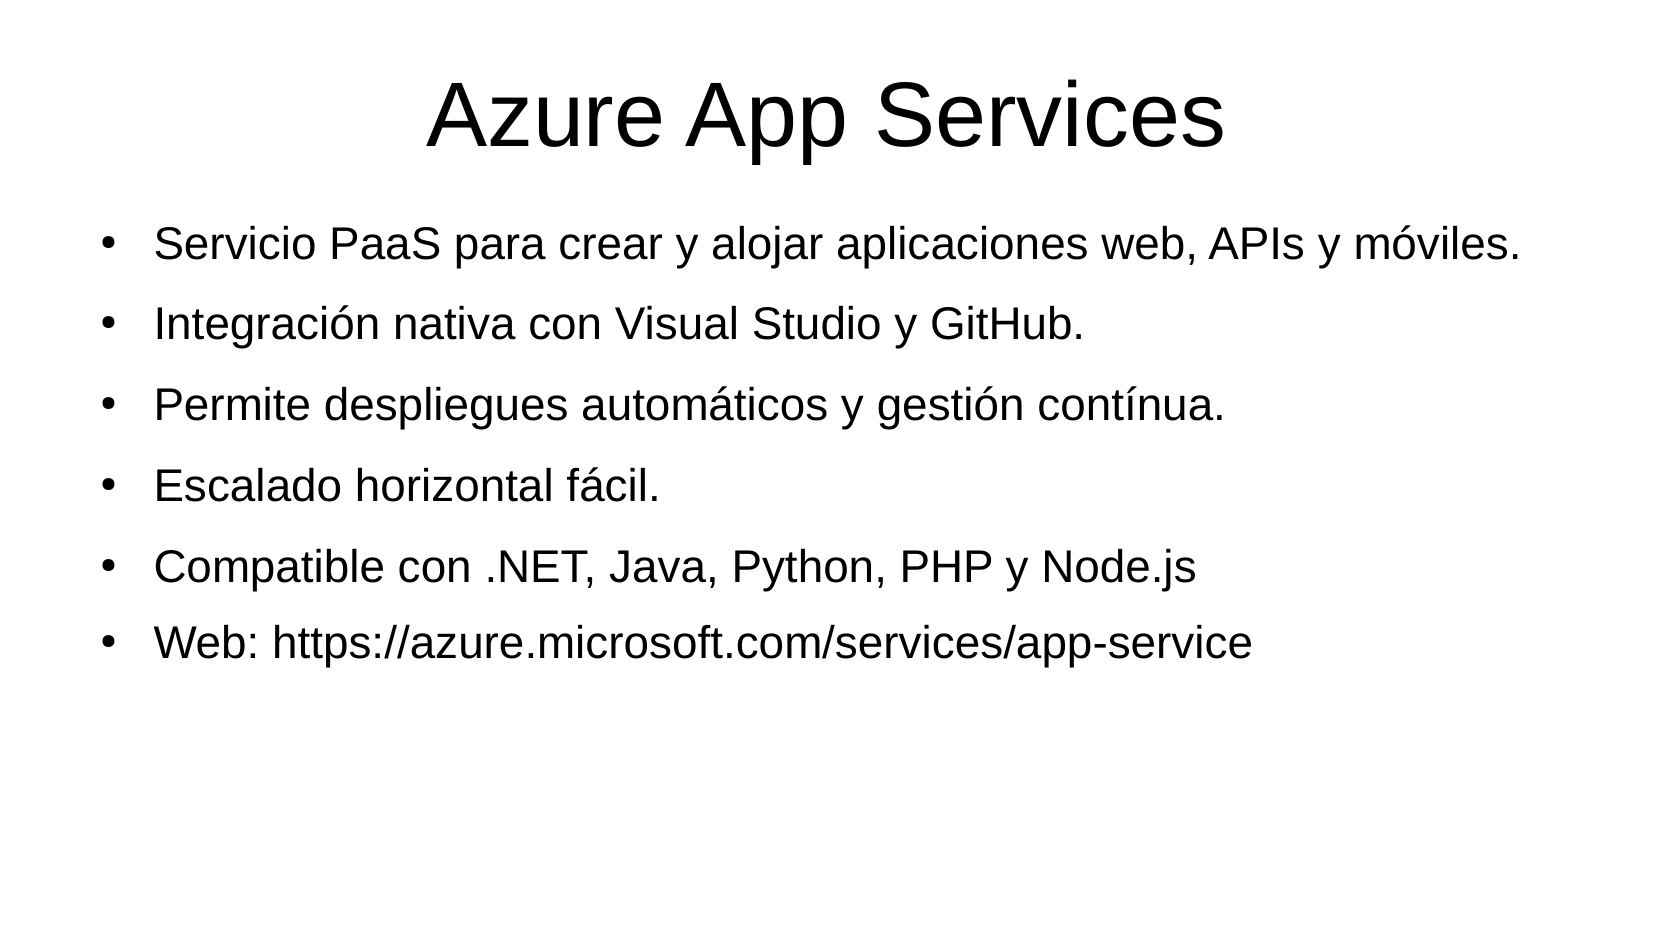

# Azure App Services
Servicio PaaS para crear y alojar aplicaciones web, APIs y móviles.
Integración nativa con Visual Studio y GitHub.
Permite despliegues automáticos y gestión contínua.
Escalado horizontal fácil.
Compatible con .NET, Java, Python, PHP y Node.js
Web: https://azure.microsoft.com/services/app-service